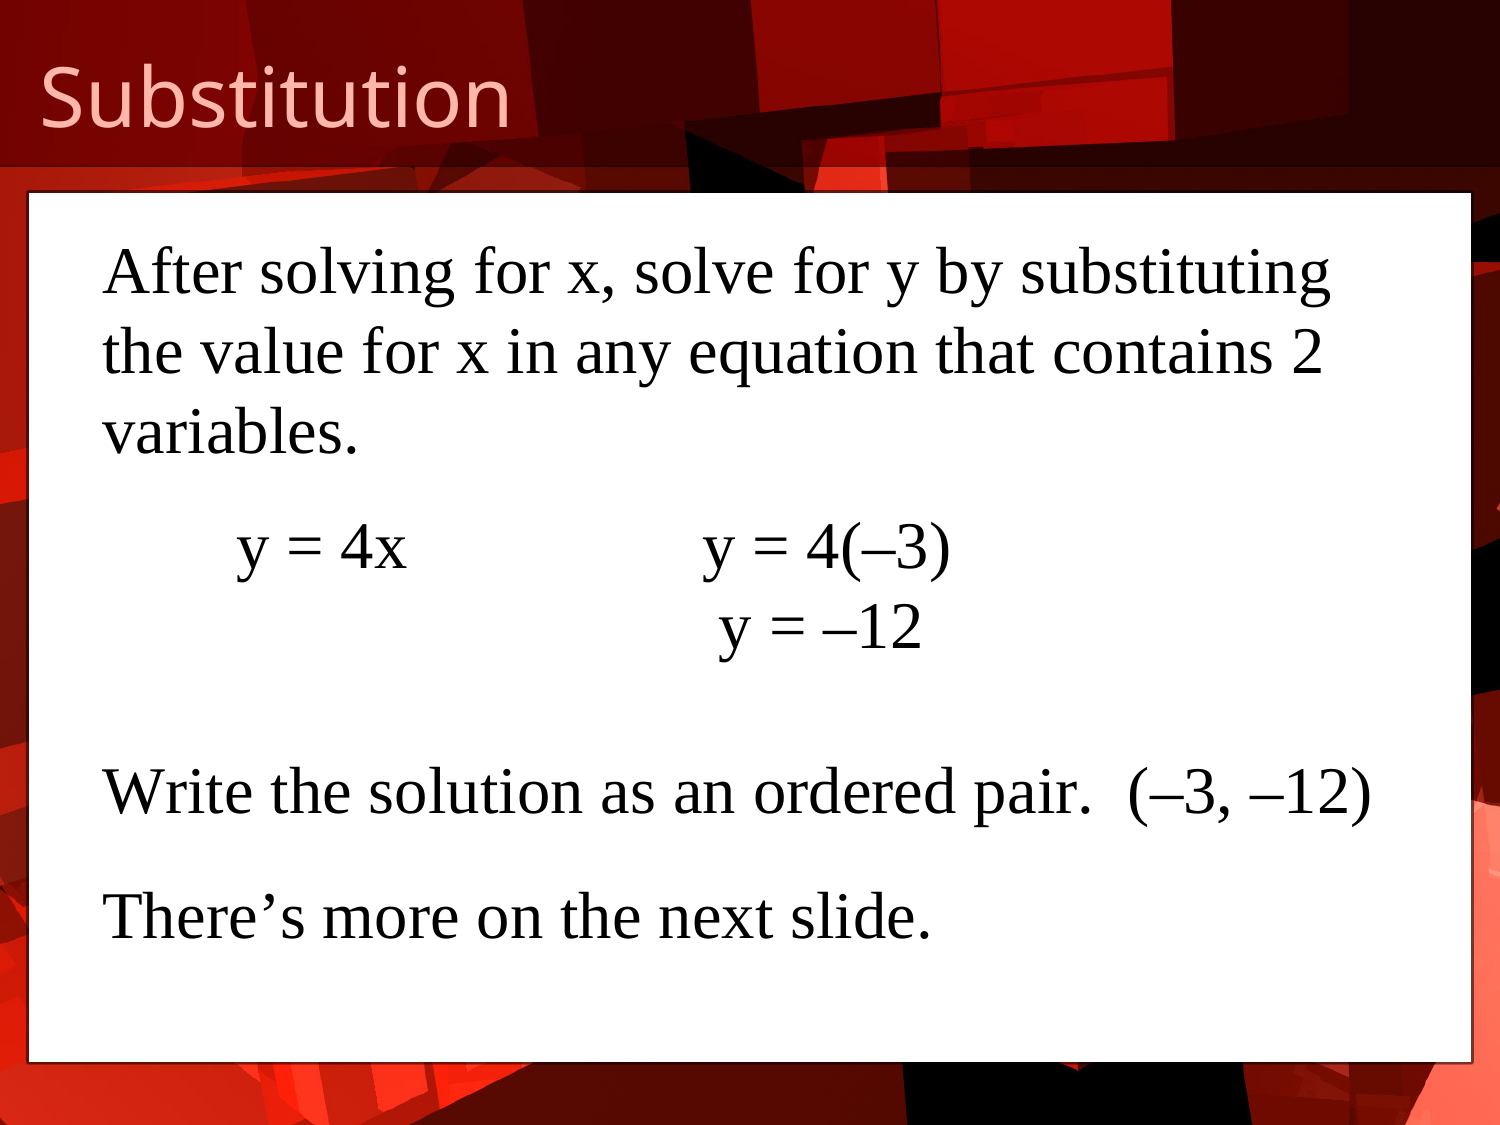

# Substitution
After solving for x, solve for y by substituting
the value for x in any equation that contains 2 variables.
 y = 4x		y = 4(–3)
				 y = –12
Write the solution as an ordered pair. (–3, –12)
There’s more on the next slide.